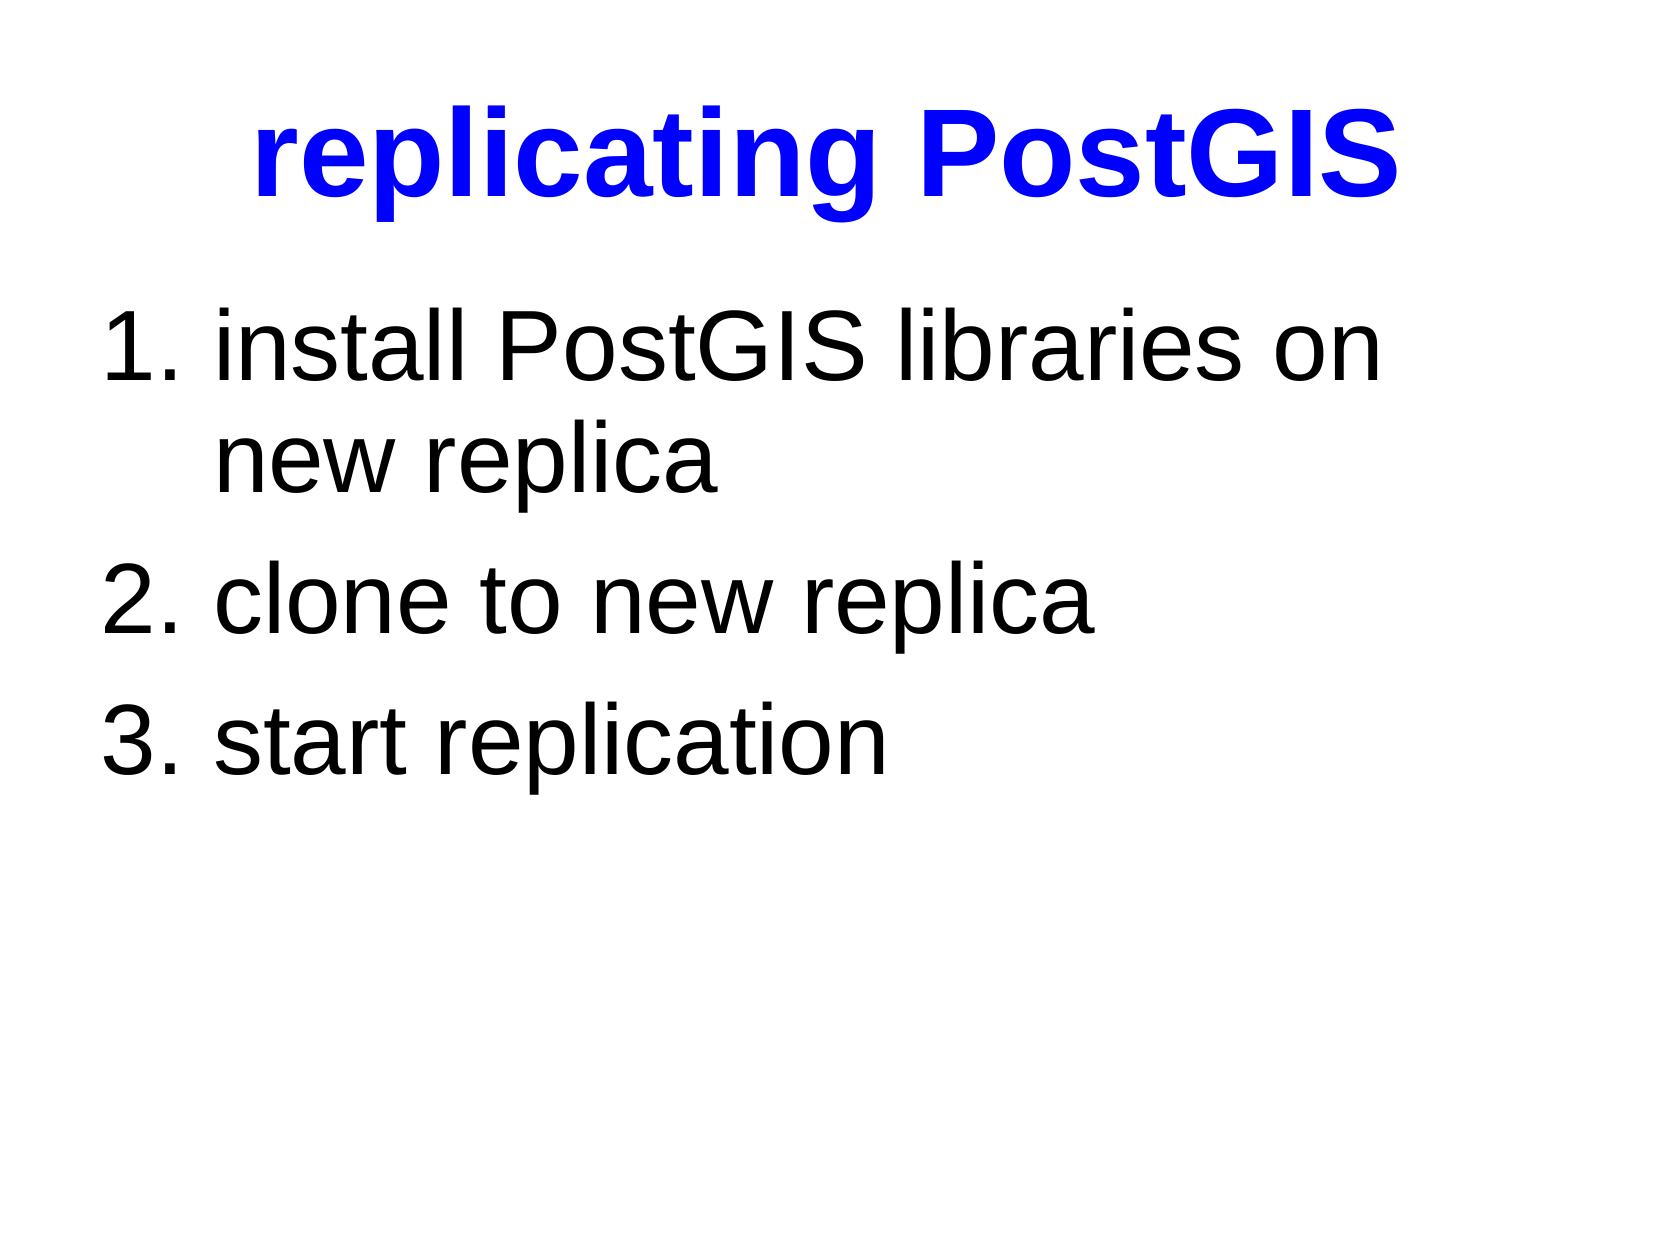

# replicating PostGIS
install PostGIS libraries on new replica
clone to new replica
start replication